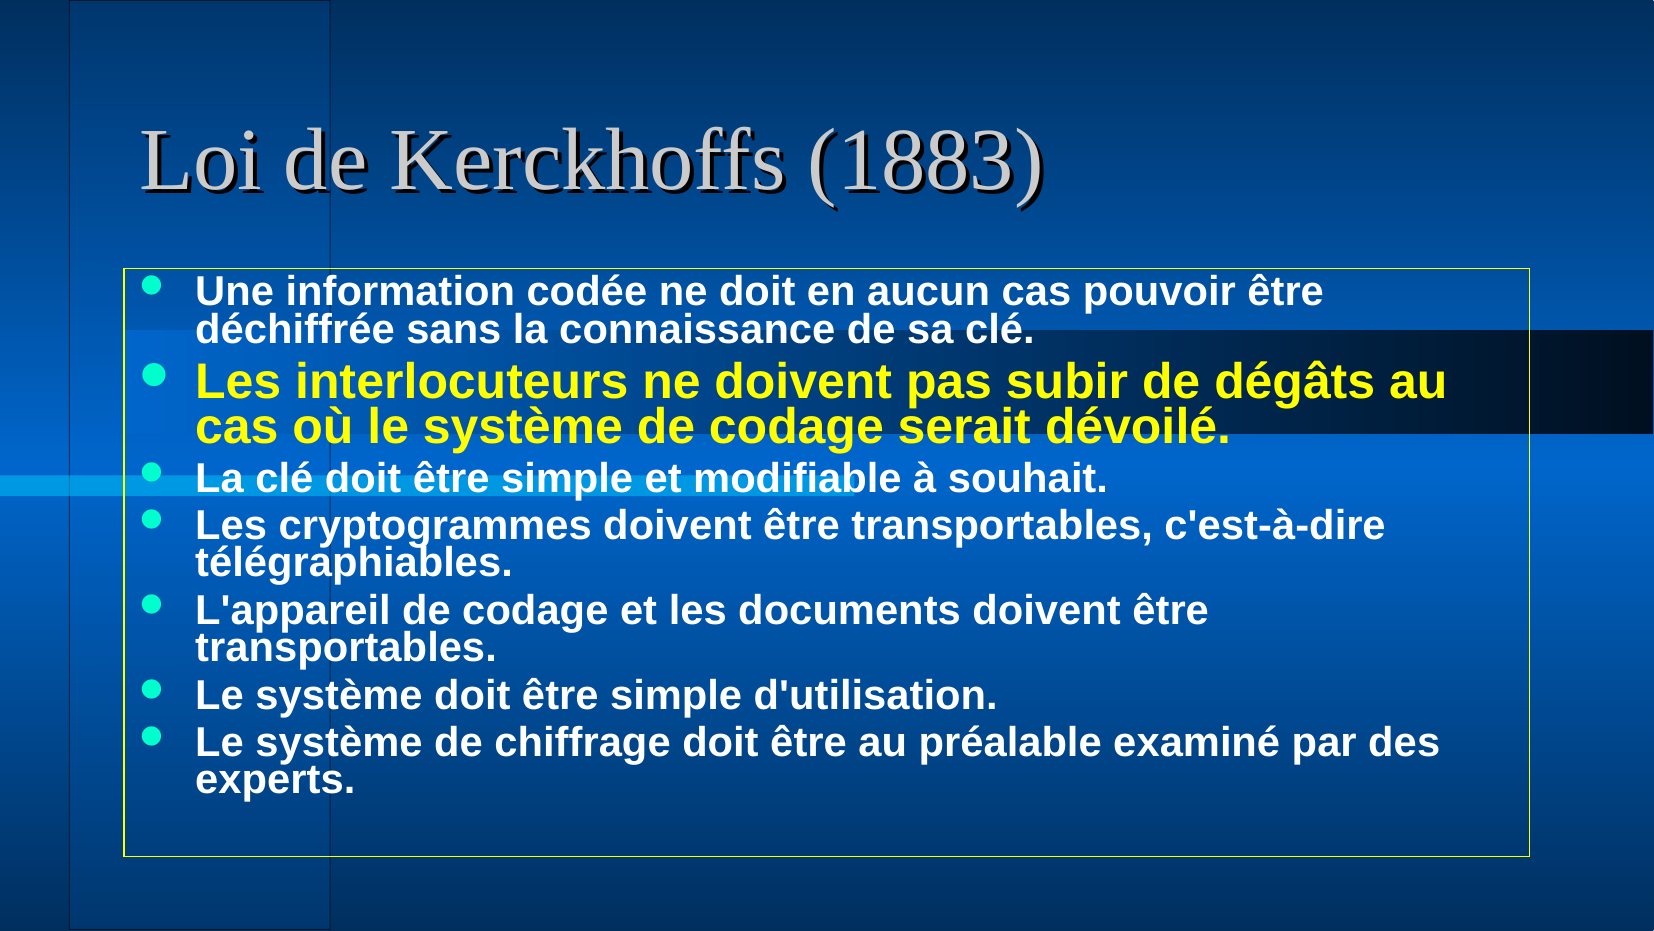

# Loi de Kerckhoffs (1883)
Une information codée ne doit en aucun cas pouvoir être déchiffrée sans la connaissance de sa clé.
Les interlocuteurs ne doivent pas subir de dégâts au cas où le système de codage serait dévoilé.
La clé doit être simple et modifiable à souhait.
Les cryptogrammes doivent être transportables, c'est-à-dire télégraphiables.
L'appareil de codage et les documents doivent être transportables.
Le système doit être simple d'utilisation.
Le système de chiffrage doit être au préalable examiné par des experts.